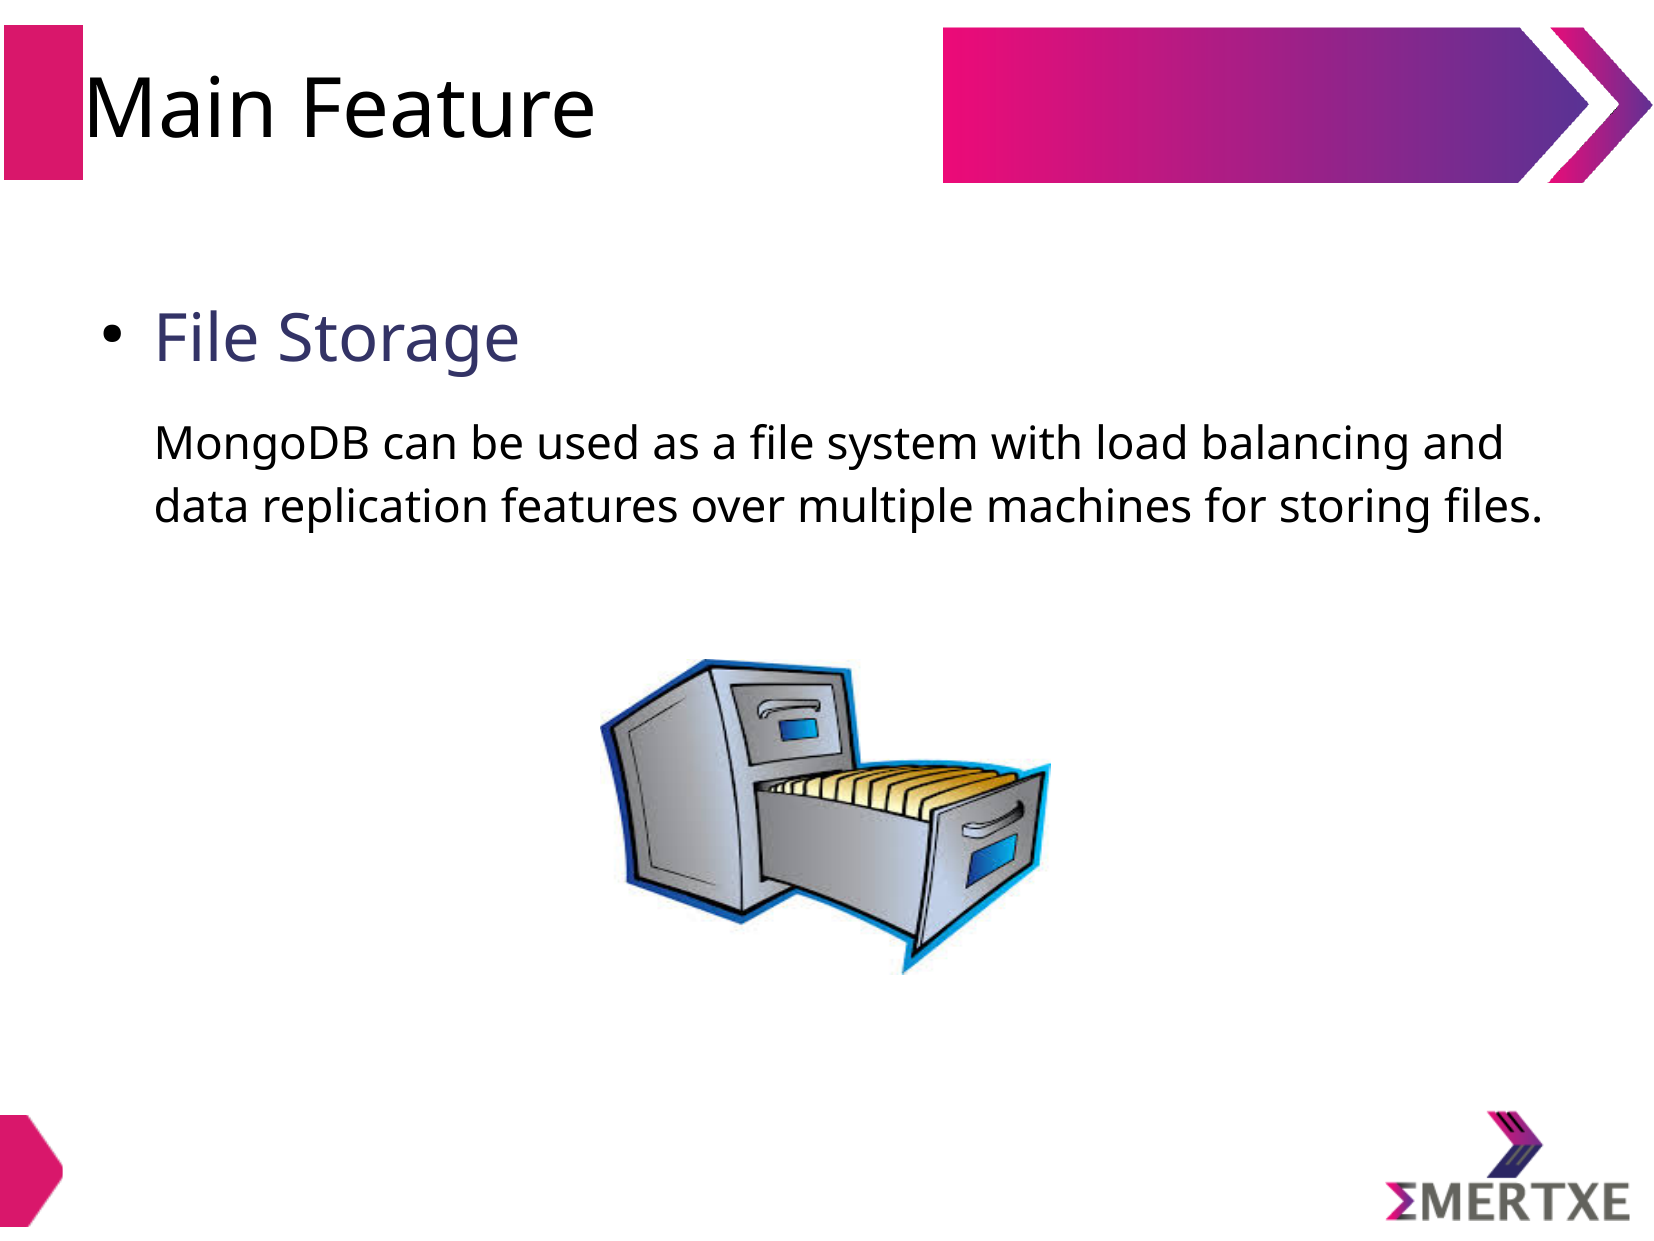

# Main Feature
File Storage
MongoDB can be used as a file system with load balancing and data replication features over multiple machines for storing files.